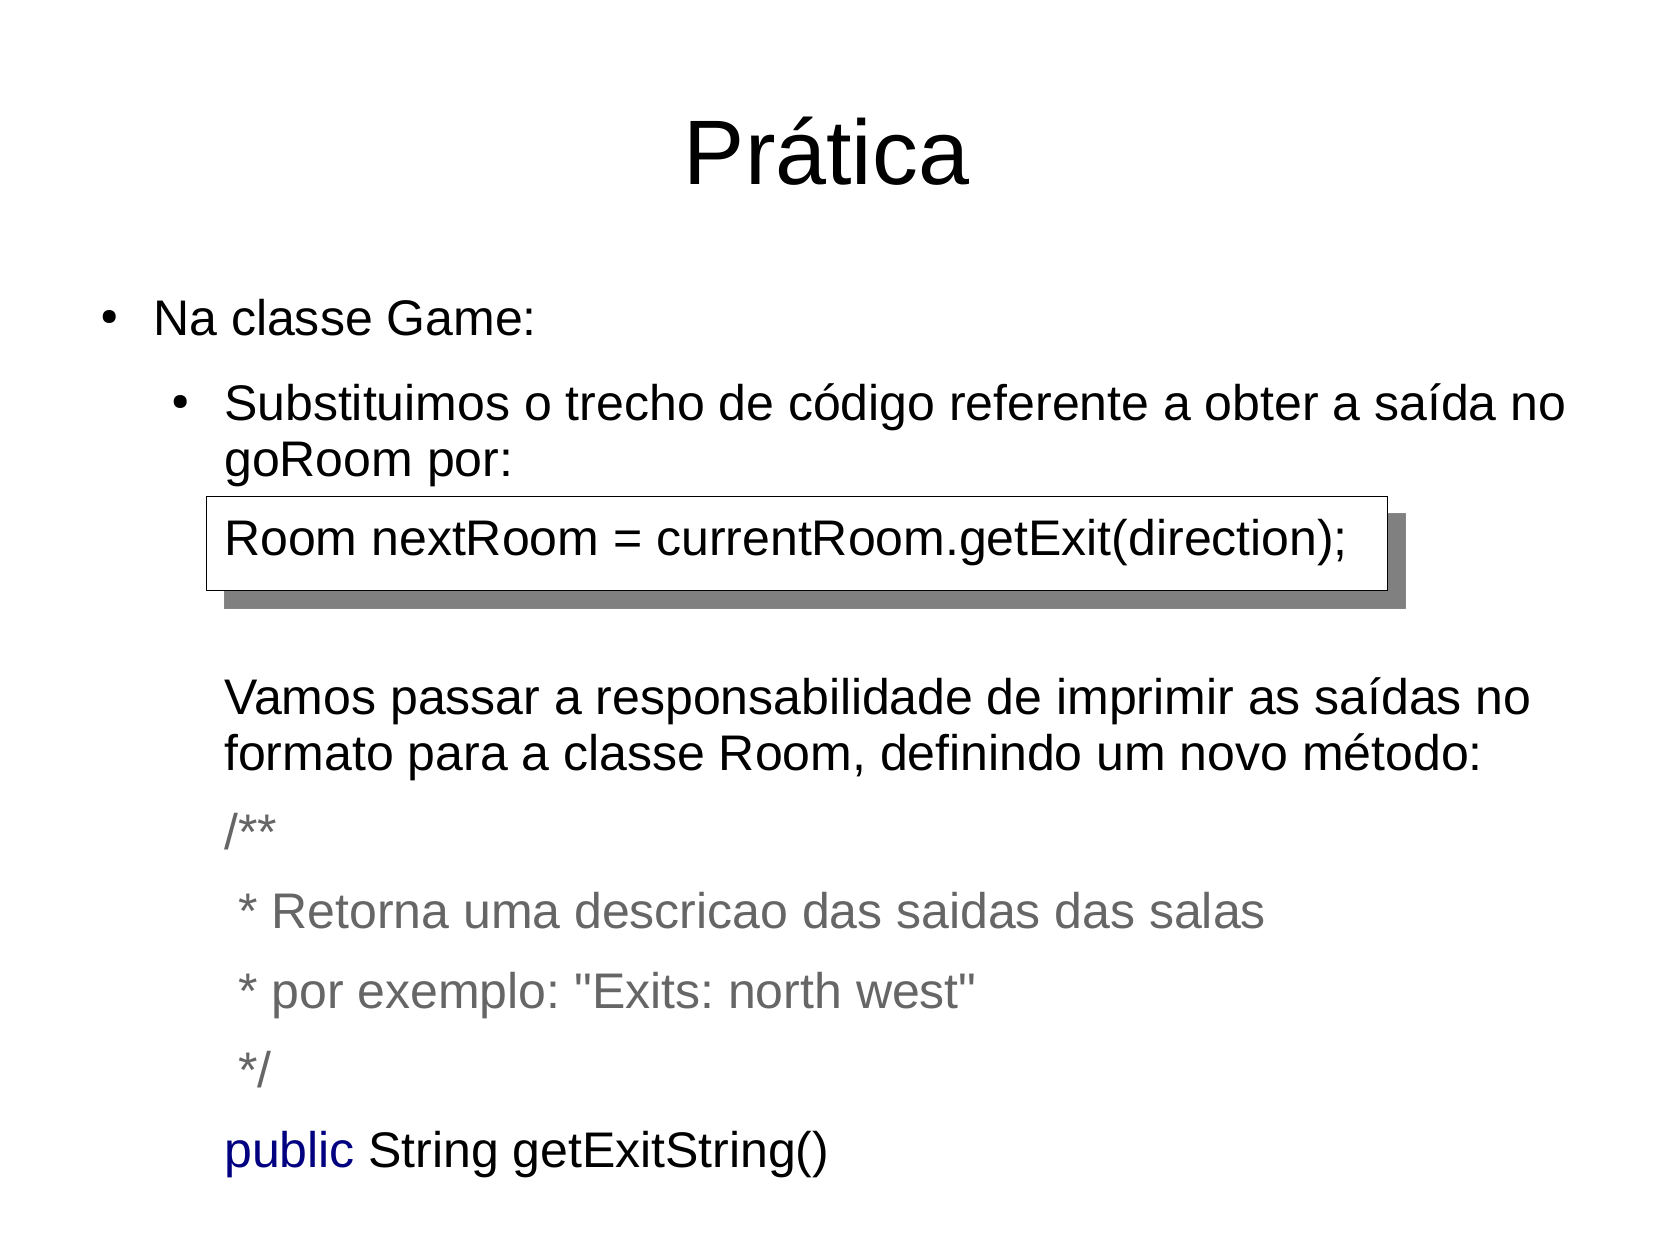

# Prática
Na classe Game:
Substituimos o trecho de código referente a obter a saída no goRoom por:
Room nextRoom = currentRoom.getExit(direction);
Vamos passar a responsabilidade de imprimir as saídas no formato para a classe Room, definindo um novo método:
/**
 * Retorna uma descricao das saidas das salas
 * por exemplo: "Exits: north west"
 */
public String getExitString()